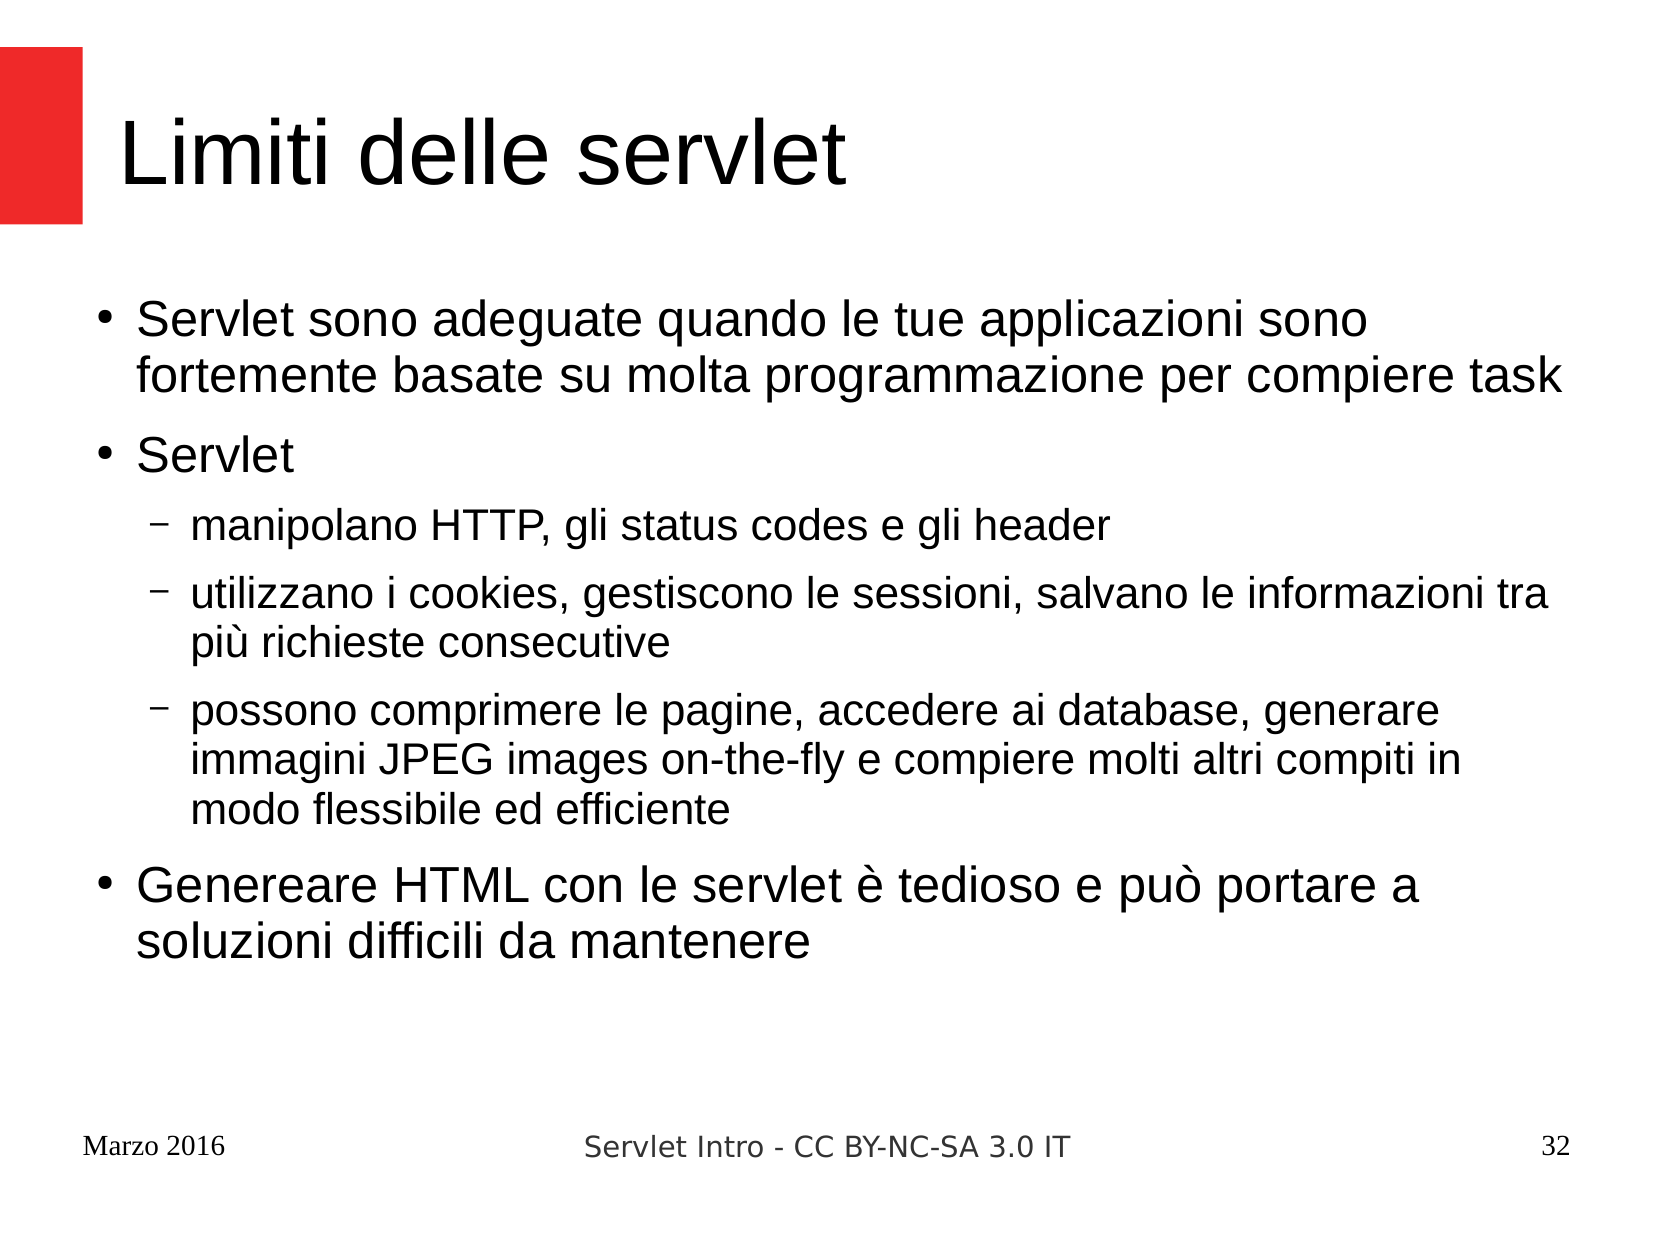

# Limiti delle servlet
Servlet sono adeguate quando le tue applicazioni sono fortemente basate su molta programmazione per compiere task
Servlet
manipolano HTTP, gli status codes e gli header
utilizzano i cookies, gestiscono le sessioni, salvano le informazioni tra più richieste consecutive
possono comprimere le pagine, accedere ai database, generare immagini JPEG images on-the-fly e compiere molti altri compiti in modo flessibile ed efficiente
Genereare HTML con le servlet è tedioso e può portare a soluzioni difficili da mantenere
Your Date Here
Your Footer Here
32